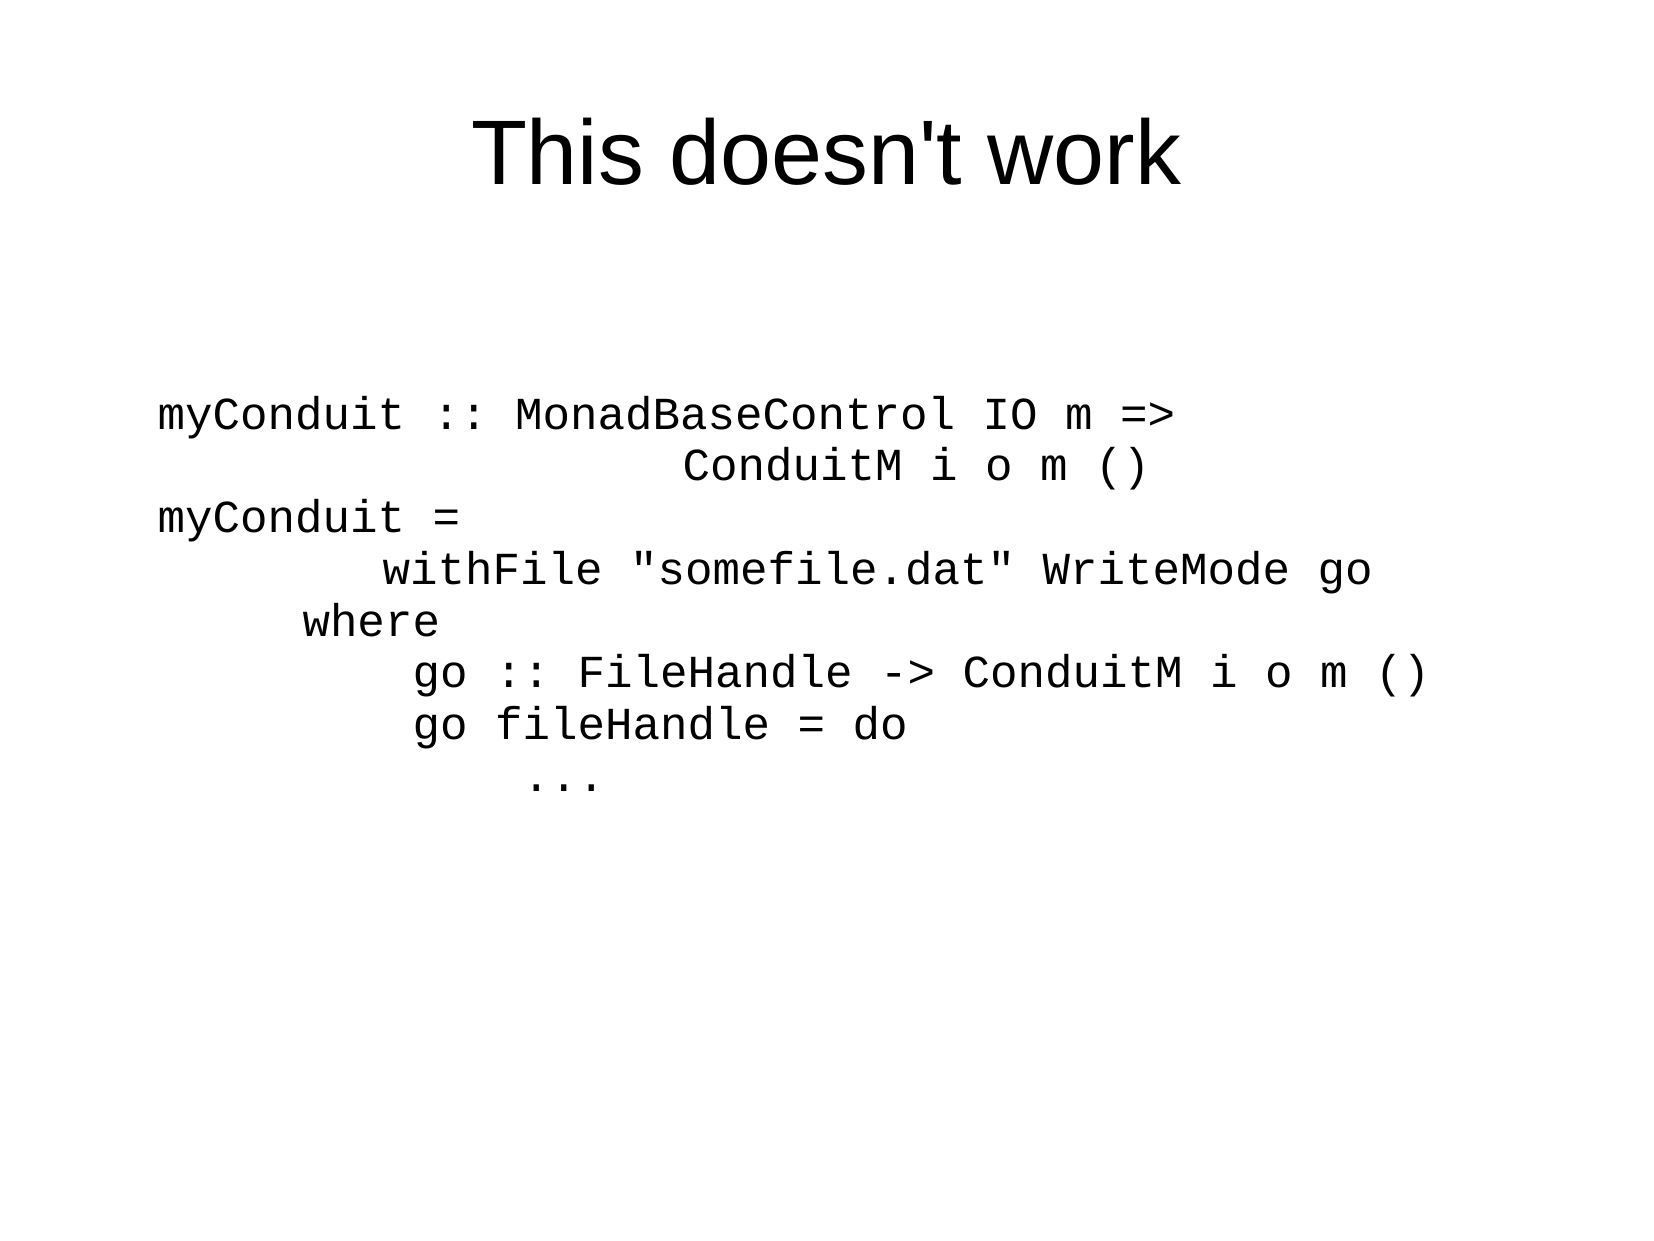

# This doesn't work
	myConduit :: MonadBaseControl IO m =>
								ConduitM i o m ()
 	myConduit =
				withFile "somefile.dat" WriteMode go
 where
 go :: FileHandle -> ConduitM i o m ()
 go fileHandle = do
 ...